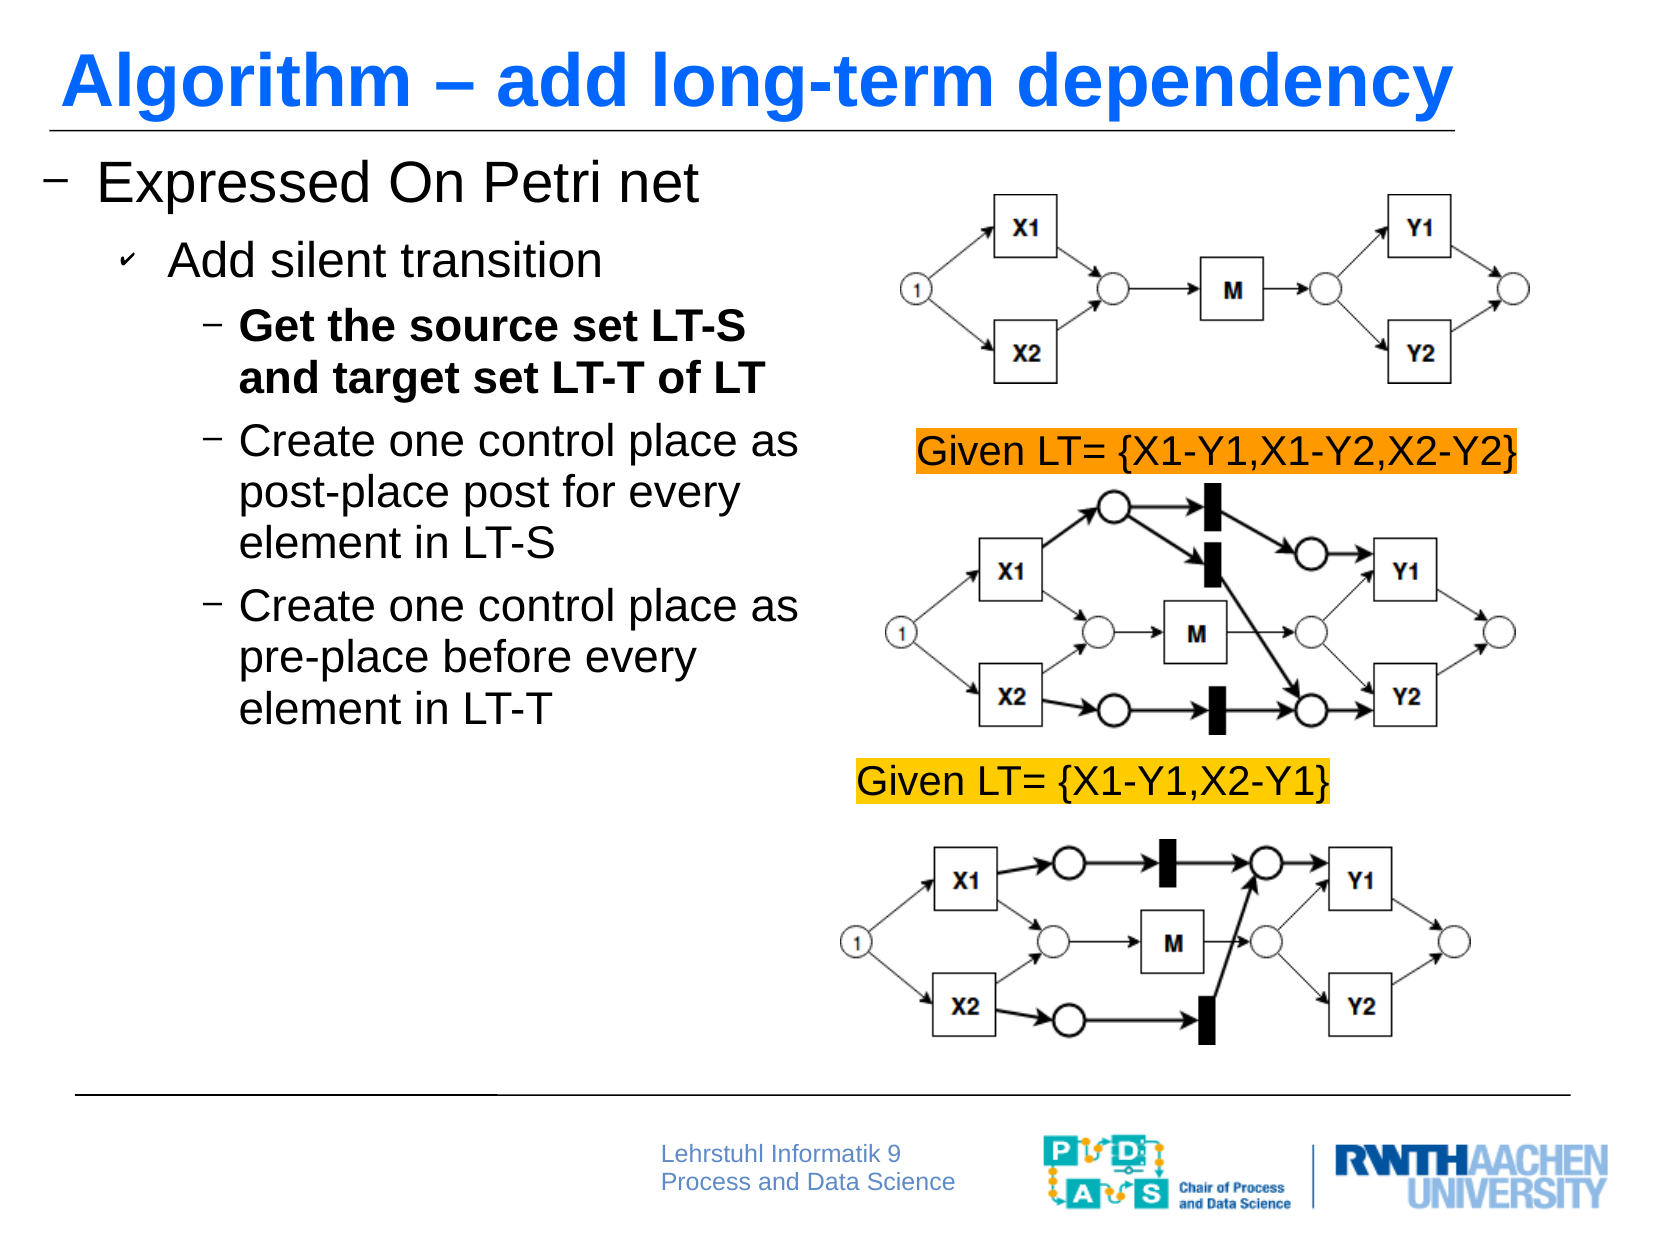

# Algorithm – add long-term dependency
Expressed On Petri net
Add silent transition
Get the source set LT-S and target set LT-T of LT
Create one control place as post-place post for every element in LT-S
Create one control place as pre-place before every element in LT-T
Given LT= {X1-Y1,X1-Y2,X2-Y2}
Given LT= {X1-Y1,X2-Y1}